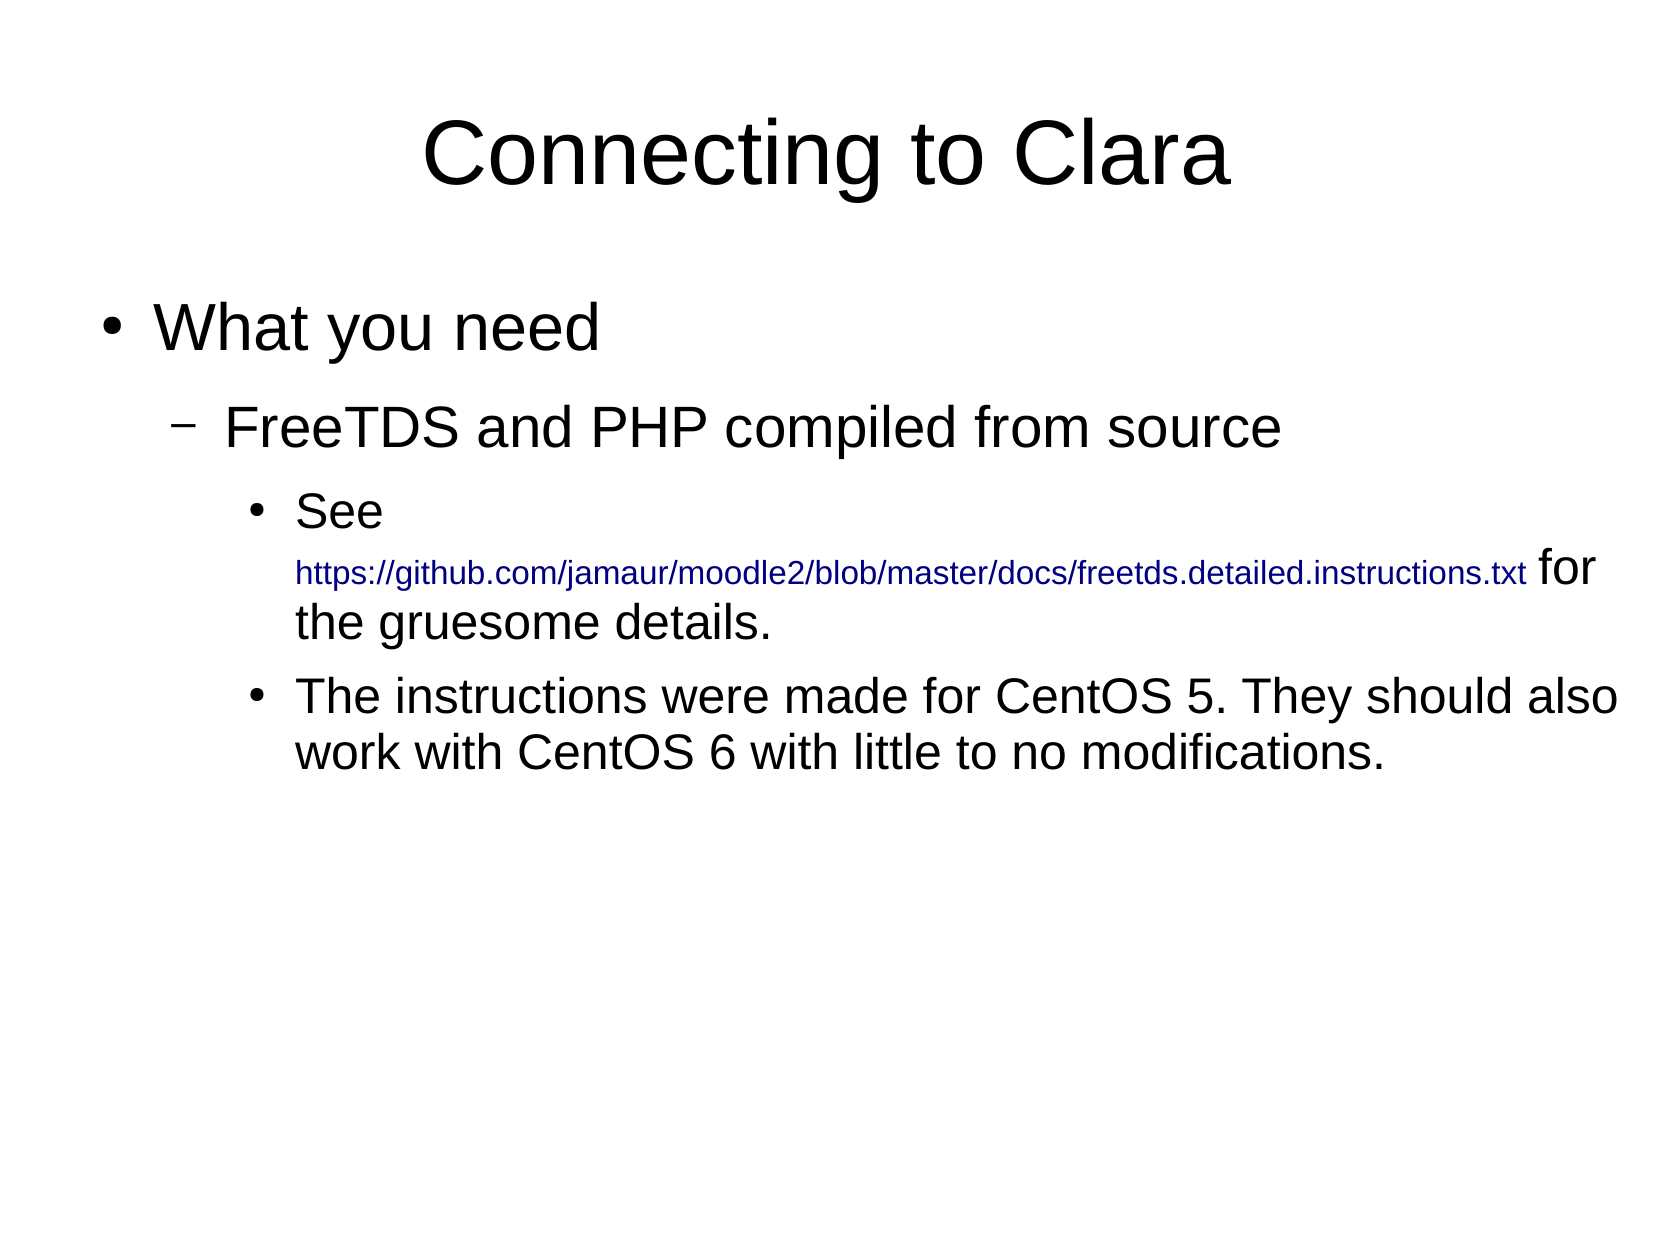

# Connecting to Clara
What you need
FreeTDS and PHP compiled from source
See https://github.com/jamaur/moodle2/blob/master/docs/freetds.detailed.instructions.txt for the gruesome details.
The instructions were made for CentOS 5. They should also work with CentOS 6 with little to no modifications.